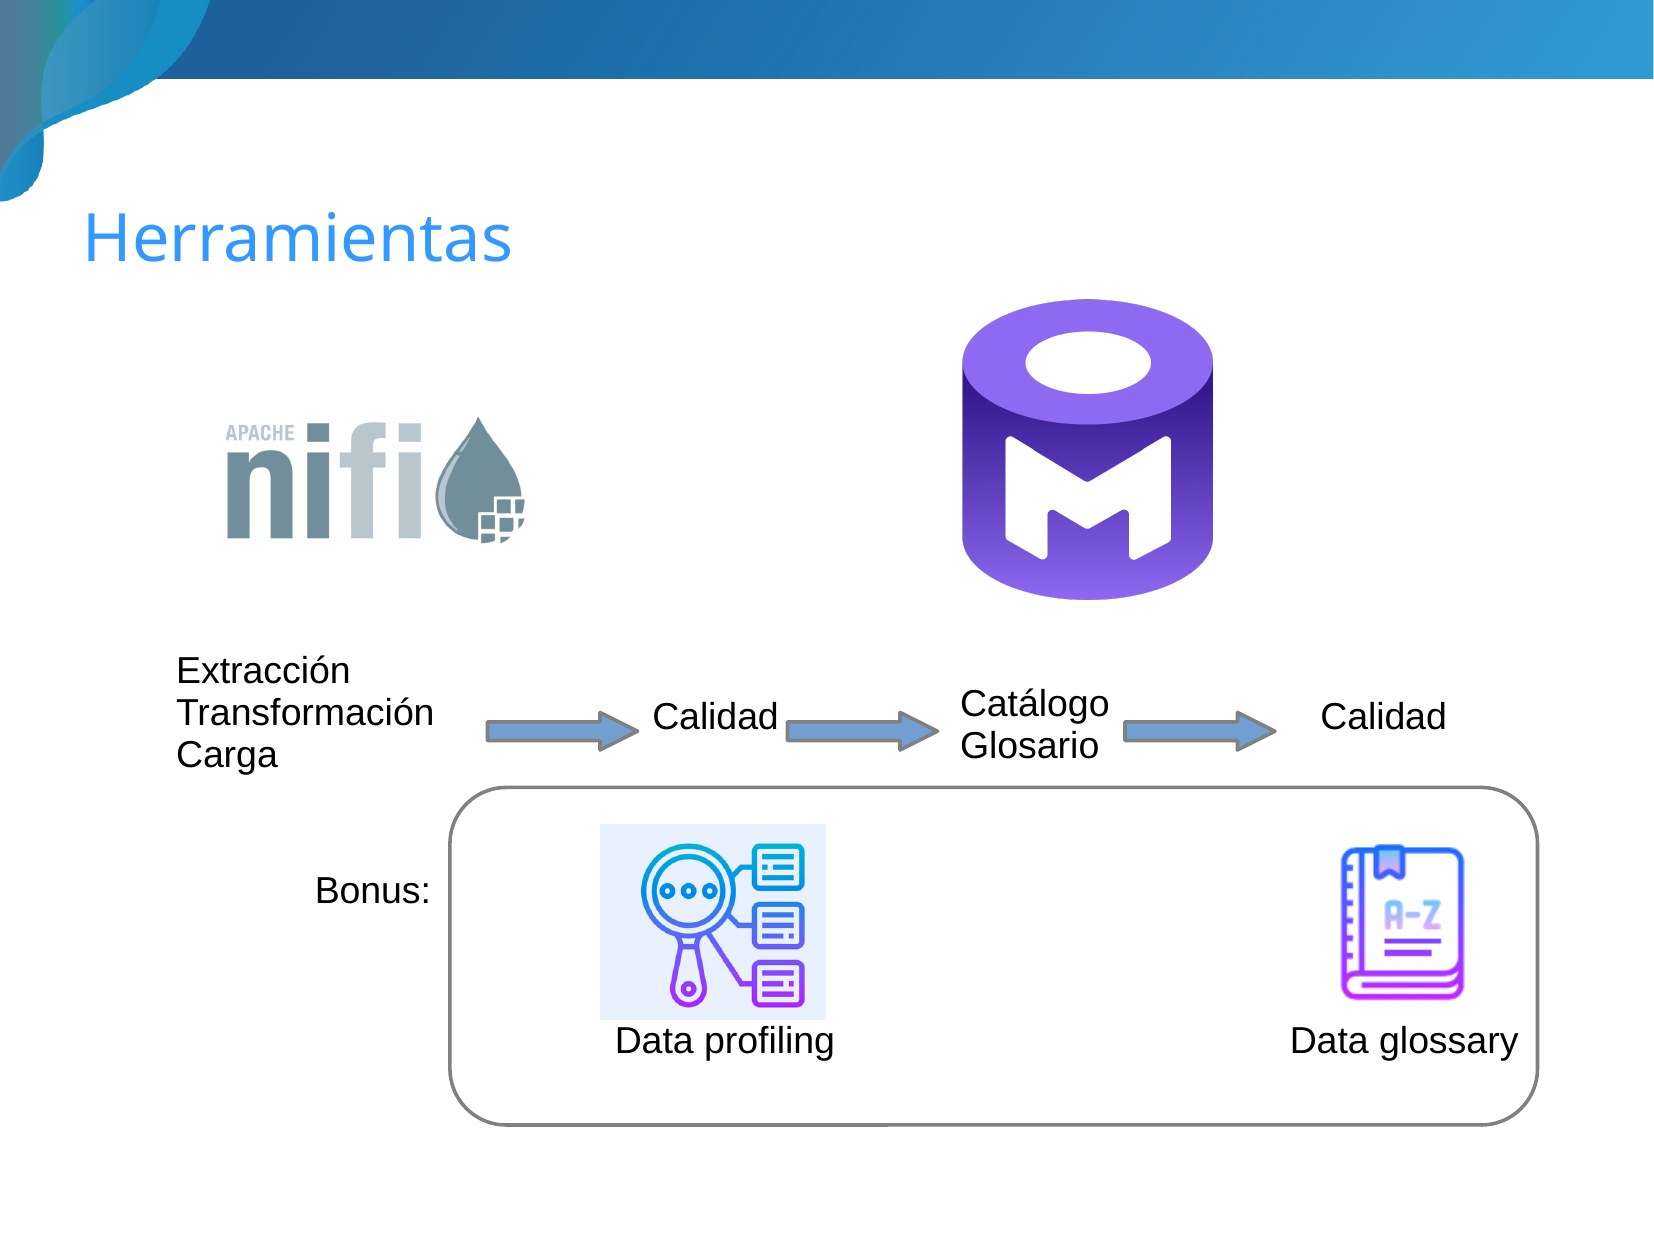

# Herramientas
Extracción
Transformación
Carga
Catálogo
Glosario
Calidad
Calidad
Bonus:
Data profiling
Data glossary